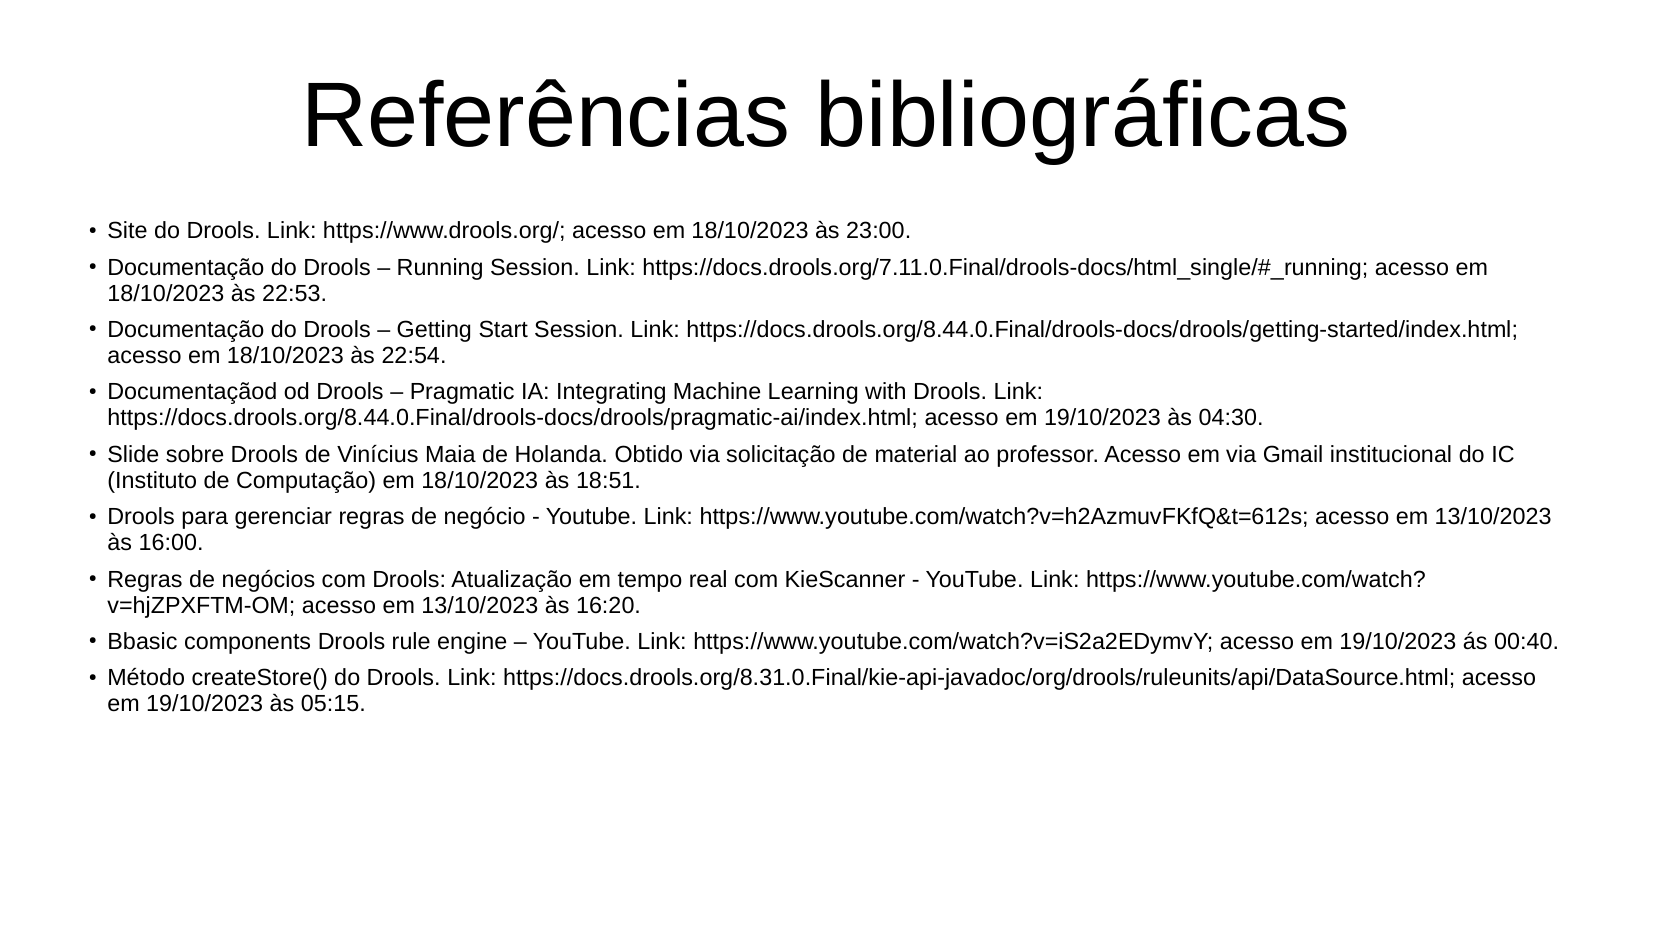

# Referências bibliográficas
Site do Drools. Link: https://www.drools.org/; acesso em 18/10/2023 às 23:00.
Documentação do Drools – Running Session. Link: https://docs.drools.org/7.11.0.Final/drools-docs/html_single/#_running; acesso em 18/10/2023 às 22:53.
Documentação do Drools – Getting Start Session. Link: https://docs.drools.org/8.44.0.Final/drools-docs/drools/getting-started/index.html; acesso em 18/10/2023 às 22:54.
Documentaçãod od Drools – Pragmatic IA: Integrating Machine Learning with Drools. Link: https://docs.drools.org/8.44.0.Final/drools-docs/drools/pragmatic-ai/index.html; acesso em 19/10/2023 às 04:30.
Slide sobre Drools de Vinícius Maia de Holanda. Obtido via solicitação de material ao professor. Acesso em via Gmail institucional do IC (Instituto de Computação) em 18/10/2023 às 18:51.
Drools para gerenciar regras de negócio - Youtube. Link: https://www.youtube.com/watch?v=h2AzmuvFKfQ&t=612s; acesso em 13/10/2023 às 16:00.
Regras de negócios com Drools: Atualização em tempo real com KieScanner - YouTube. Link: https://www.youtube.com/watch?v=hjZPXFTM-OM; acesso em 13/10/2023 às 16:20.
Bbasic components Drools rule engine – YouTube. Link: https://www.youtube.com/watch?v=iS2a2EDymvY; acesso em 19/10/2023 ás 00:40.
Método createStore() do Drools. Link: https://docs.drools.org/8.31.0.Final/kie-api-javadoc/org/drools/ruleunits/api/DataSource.html; acesso em 19/10/2023 às 05:15.